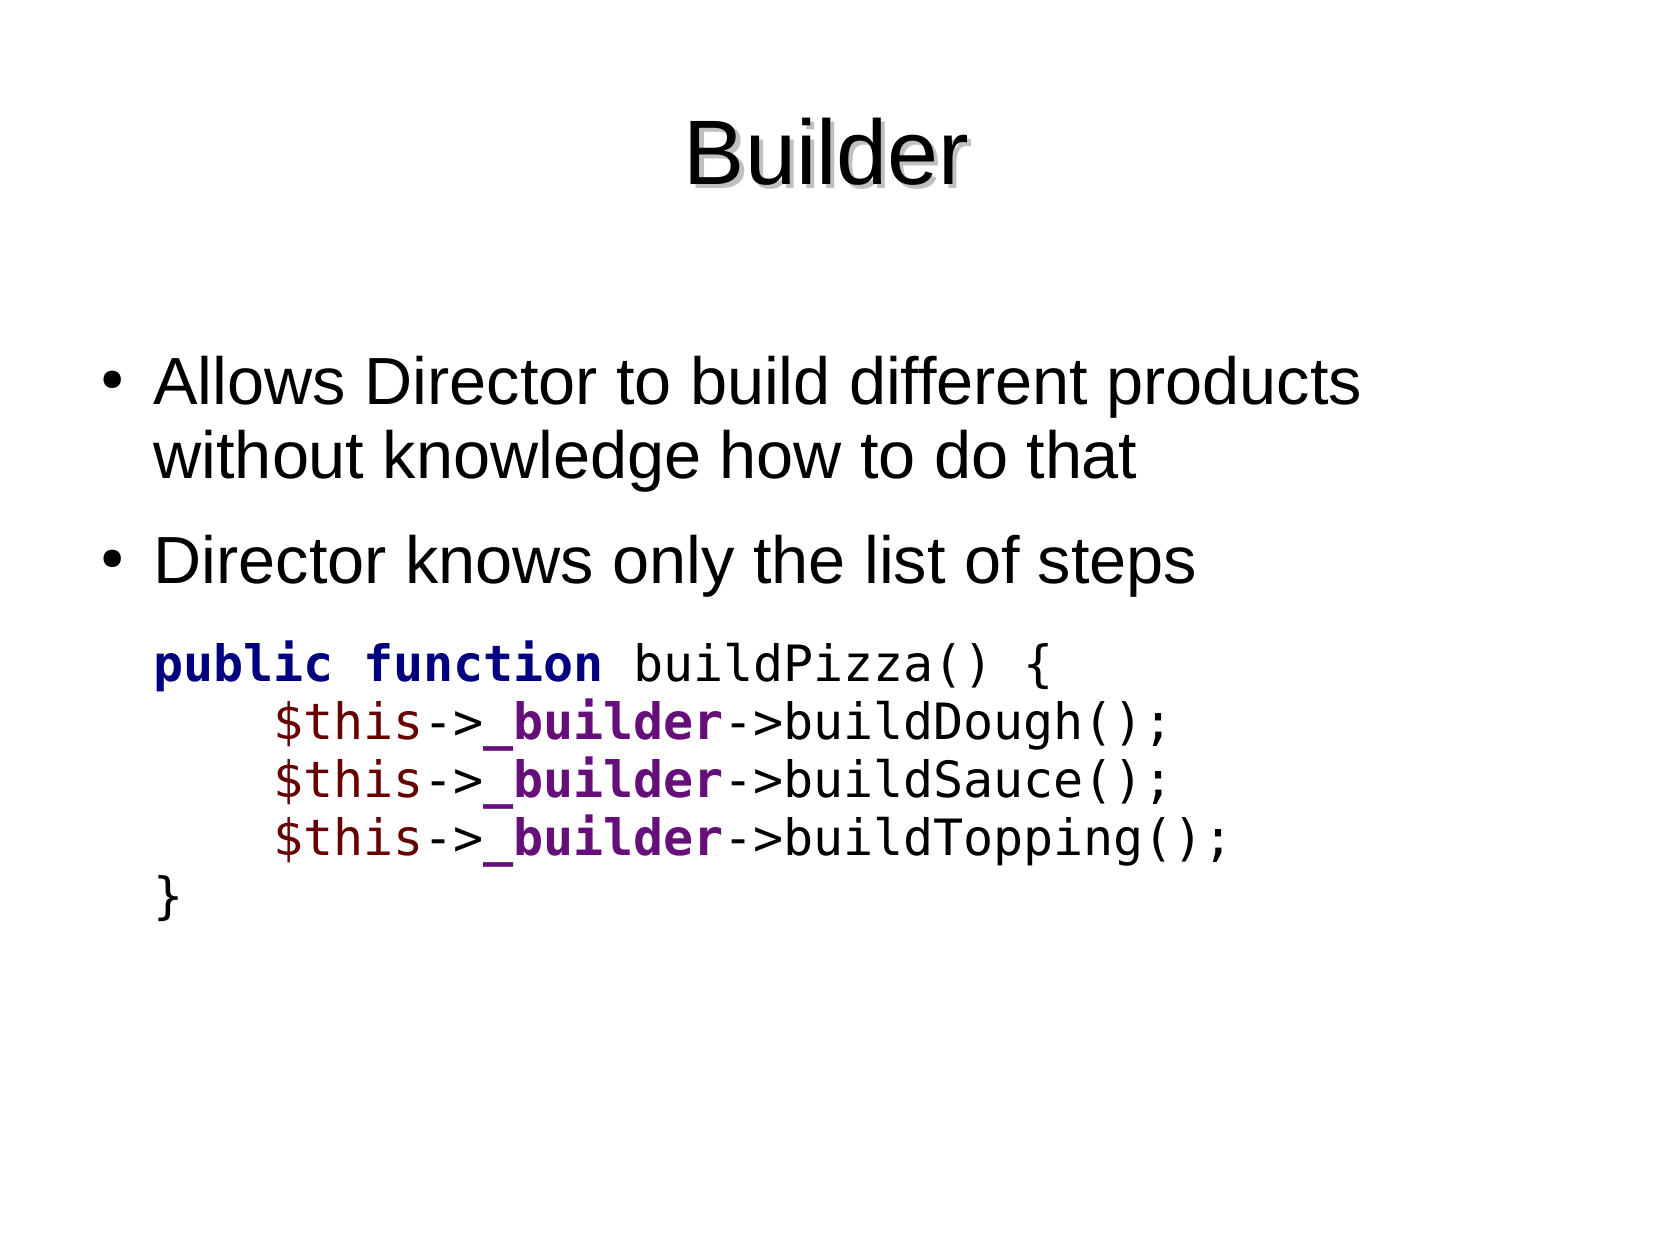

# Builder
Allows Director to build different products without knowledge how to do that
Director knows only the list of steps
public function buildPizza() {
 $this->_builder->buildDough();
 $this->_builder->buildSauce();
 $this->_builder->buildTopping();
}